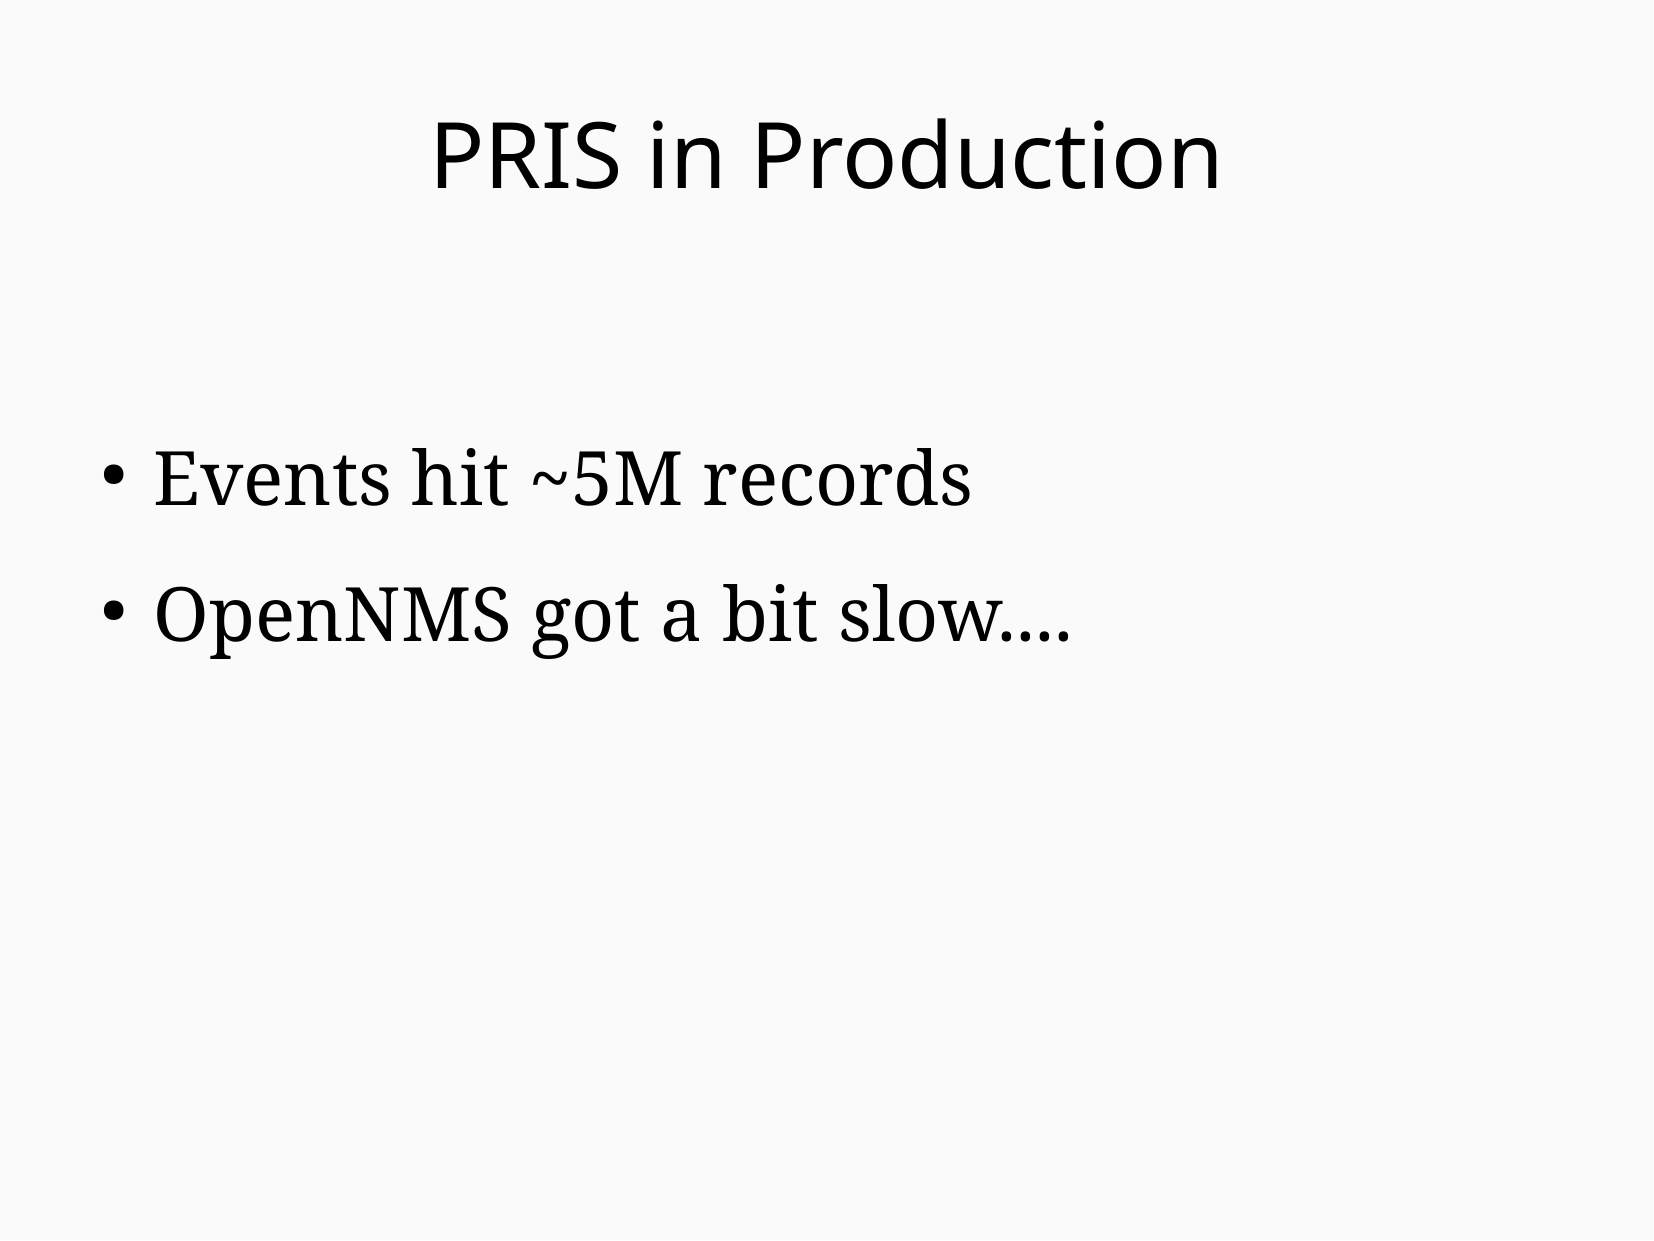

# PRIS in Production
Events hit ~5M records
OpenNMS got a bit slow....